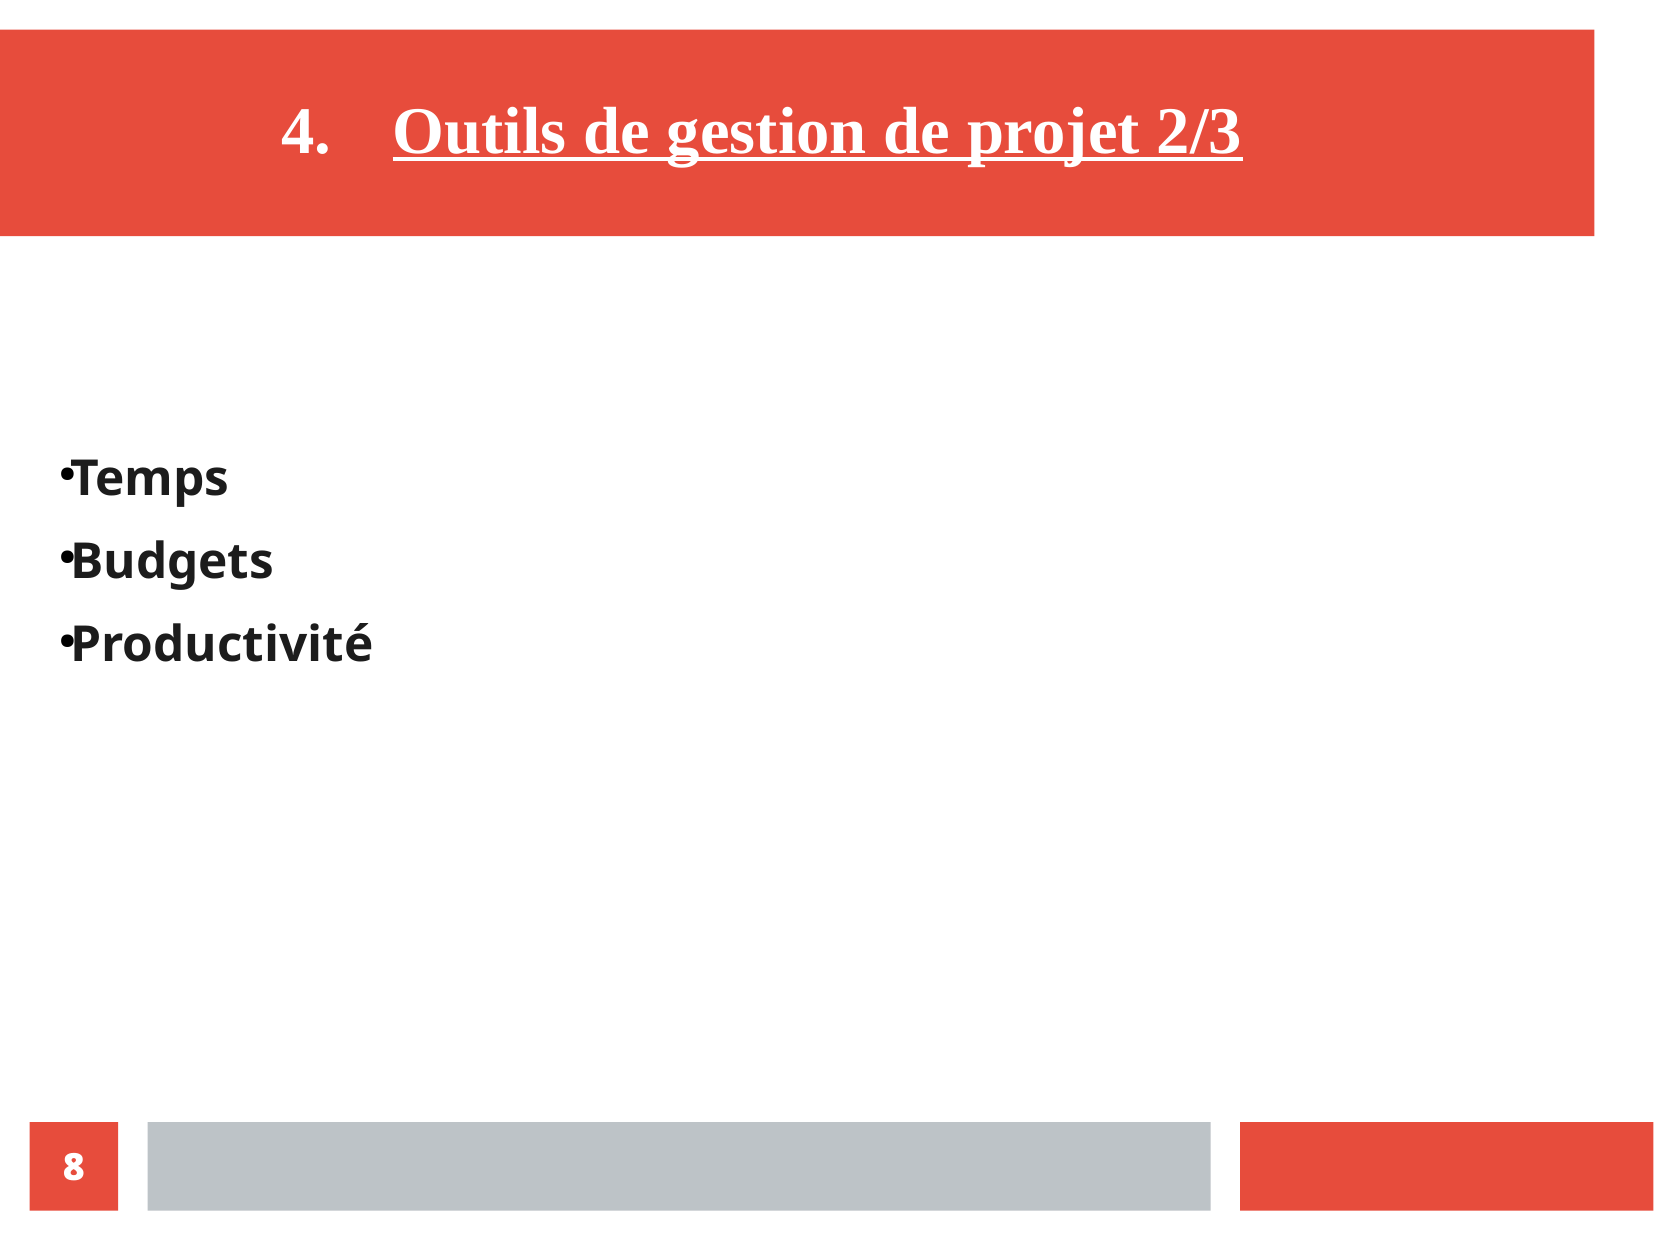

# 4.	Outils de gestion de projet 2/3
Temps
Budgets
Productivité
8